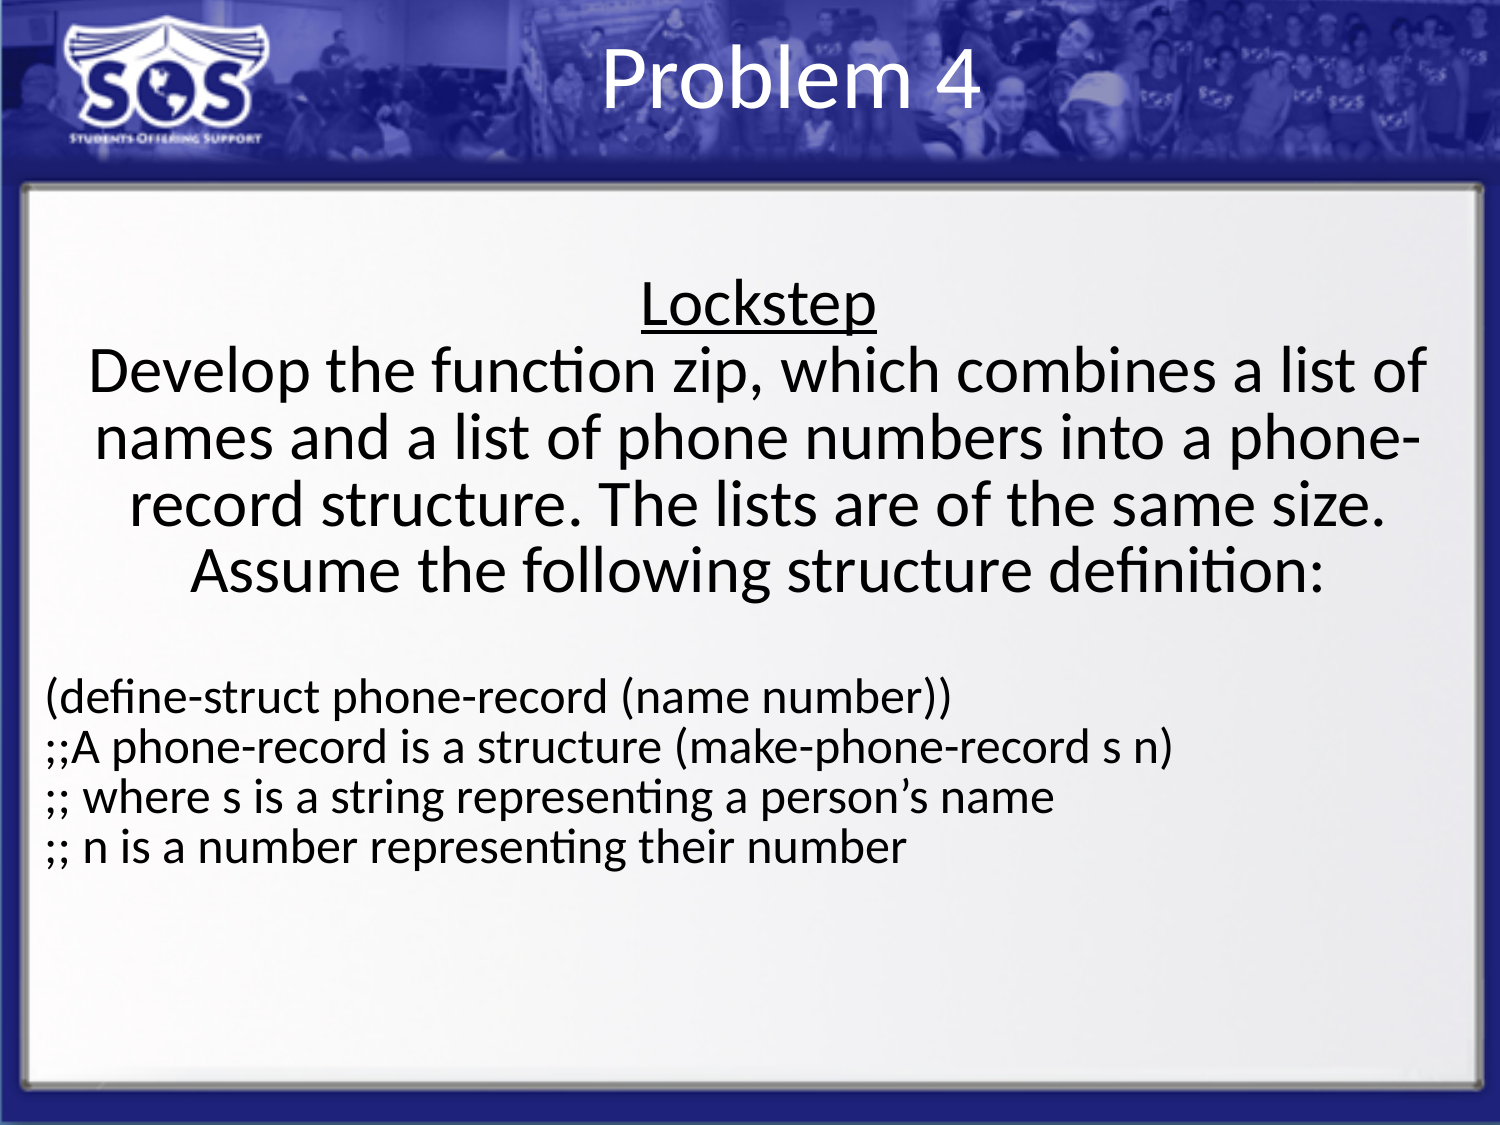

Problem 4
Lockstep
Develop the function zip, which combines a list of names and a list of phone numbers into a phone-record structure. The lists are of the same size. Assume the following structure definition:
(define-struct phone-record (name number))
;;A phone-record is a structure (make-phone-record s n)
;; where s is a string representing a person’s name
;; n is a number representing their number